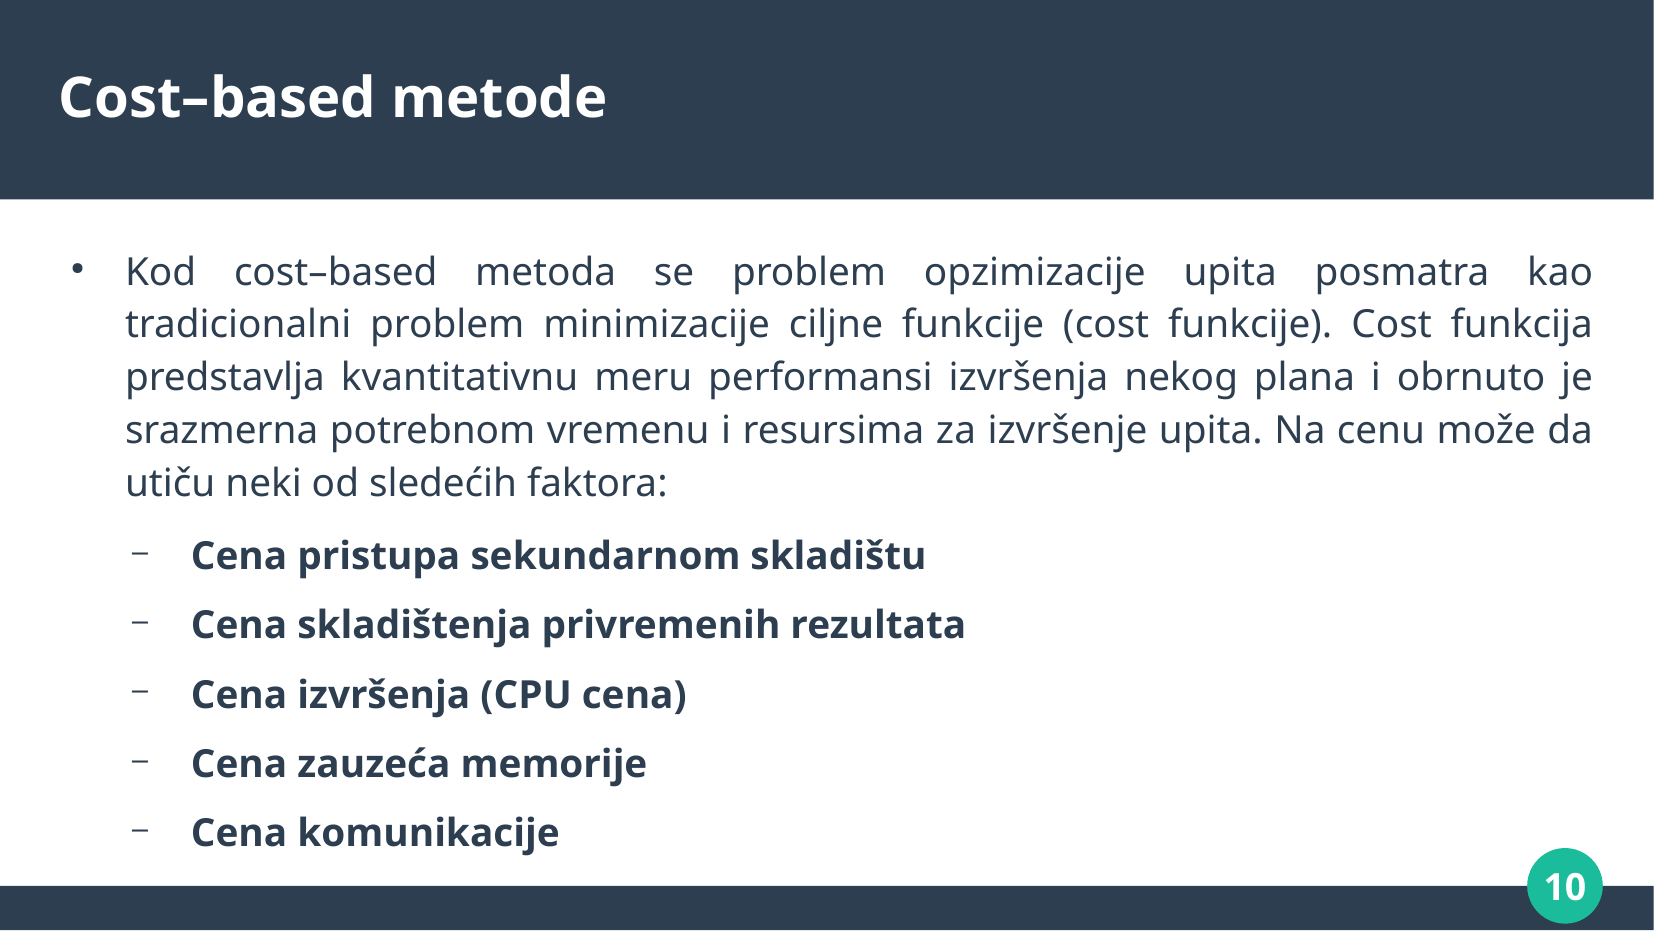

# Cost–based metode
Kod cost–based metoda se problem opzimizacije upita posmatra kao tradicionalni problem minimizacije ciljne funkcije (cost funkcije). Cost funkcija predstavlja kvantitativnu meru performansi izvršenja nekog plana i obrnuto je srazmerna potrebnom vremenu i resursima za izvršenje upita. Na cenu može da utiču neki od sledećih faktora:
Cena pristupa sekundarnom skladištu
Cena skladištenja privremenih rezultata
Cena izvršenja (CPU cena)
Cena zauzeća memorije
Cena komunikacije